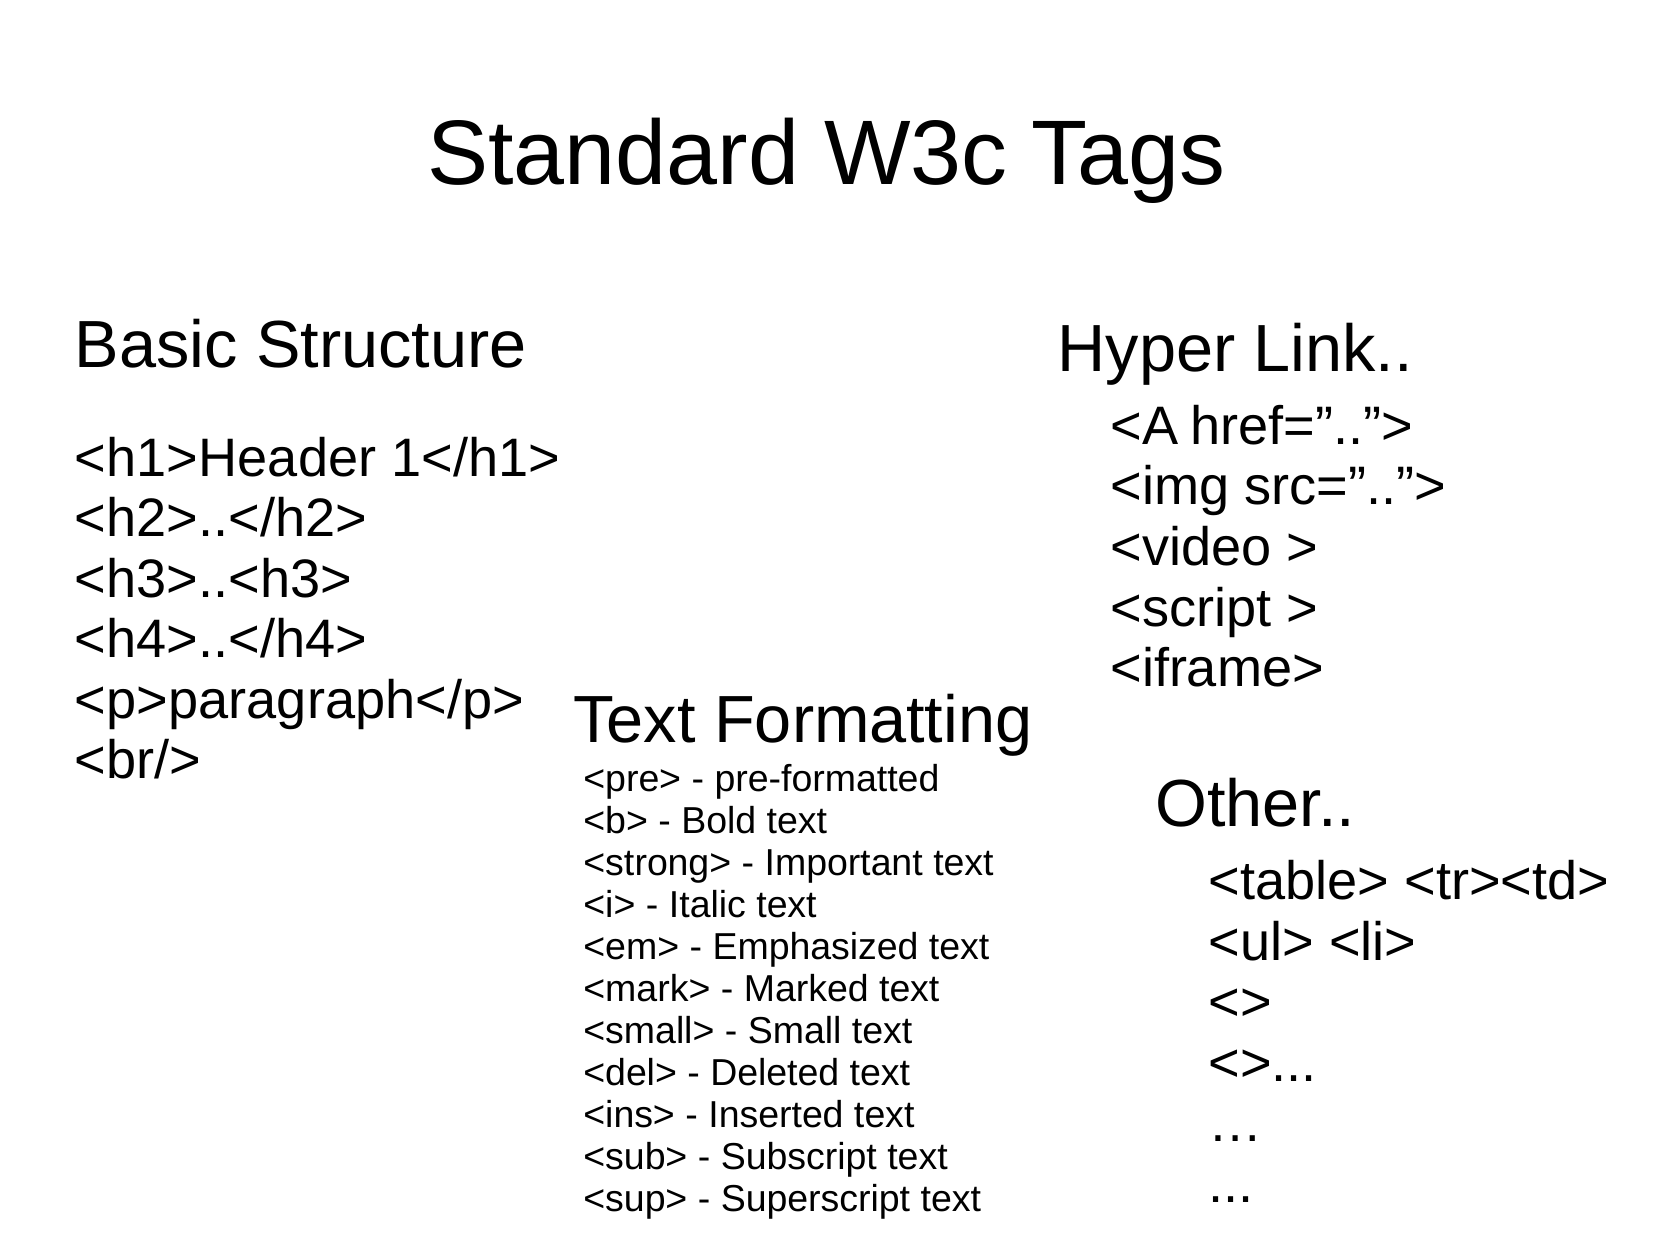

# Standard W3c Tags
Basic Structure
Hyper Link..
<A href=”..”>
<img src=”..”>
<video >
<script >
<iframe>
<h1>Header 1</h1>
<h2>..</h2>
<h3>..<h3>
<h4>..</h4>
<p>paragraph</p>
<br/>
Text Formatting
<pre> - pre-formatted
<b> - Bold text
<strong> - Important text
<i> - Italic text
<em> - Emphasized text
<mark> - Marked text
<small> - Small text
<del> - Deleted text
<ins> - Inserted text
<sub> - Subscript text
<sup> - Superscript text
Other..
<table> <tr><td>
<ul> <li>
<>
<>...
…
...